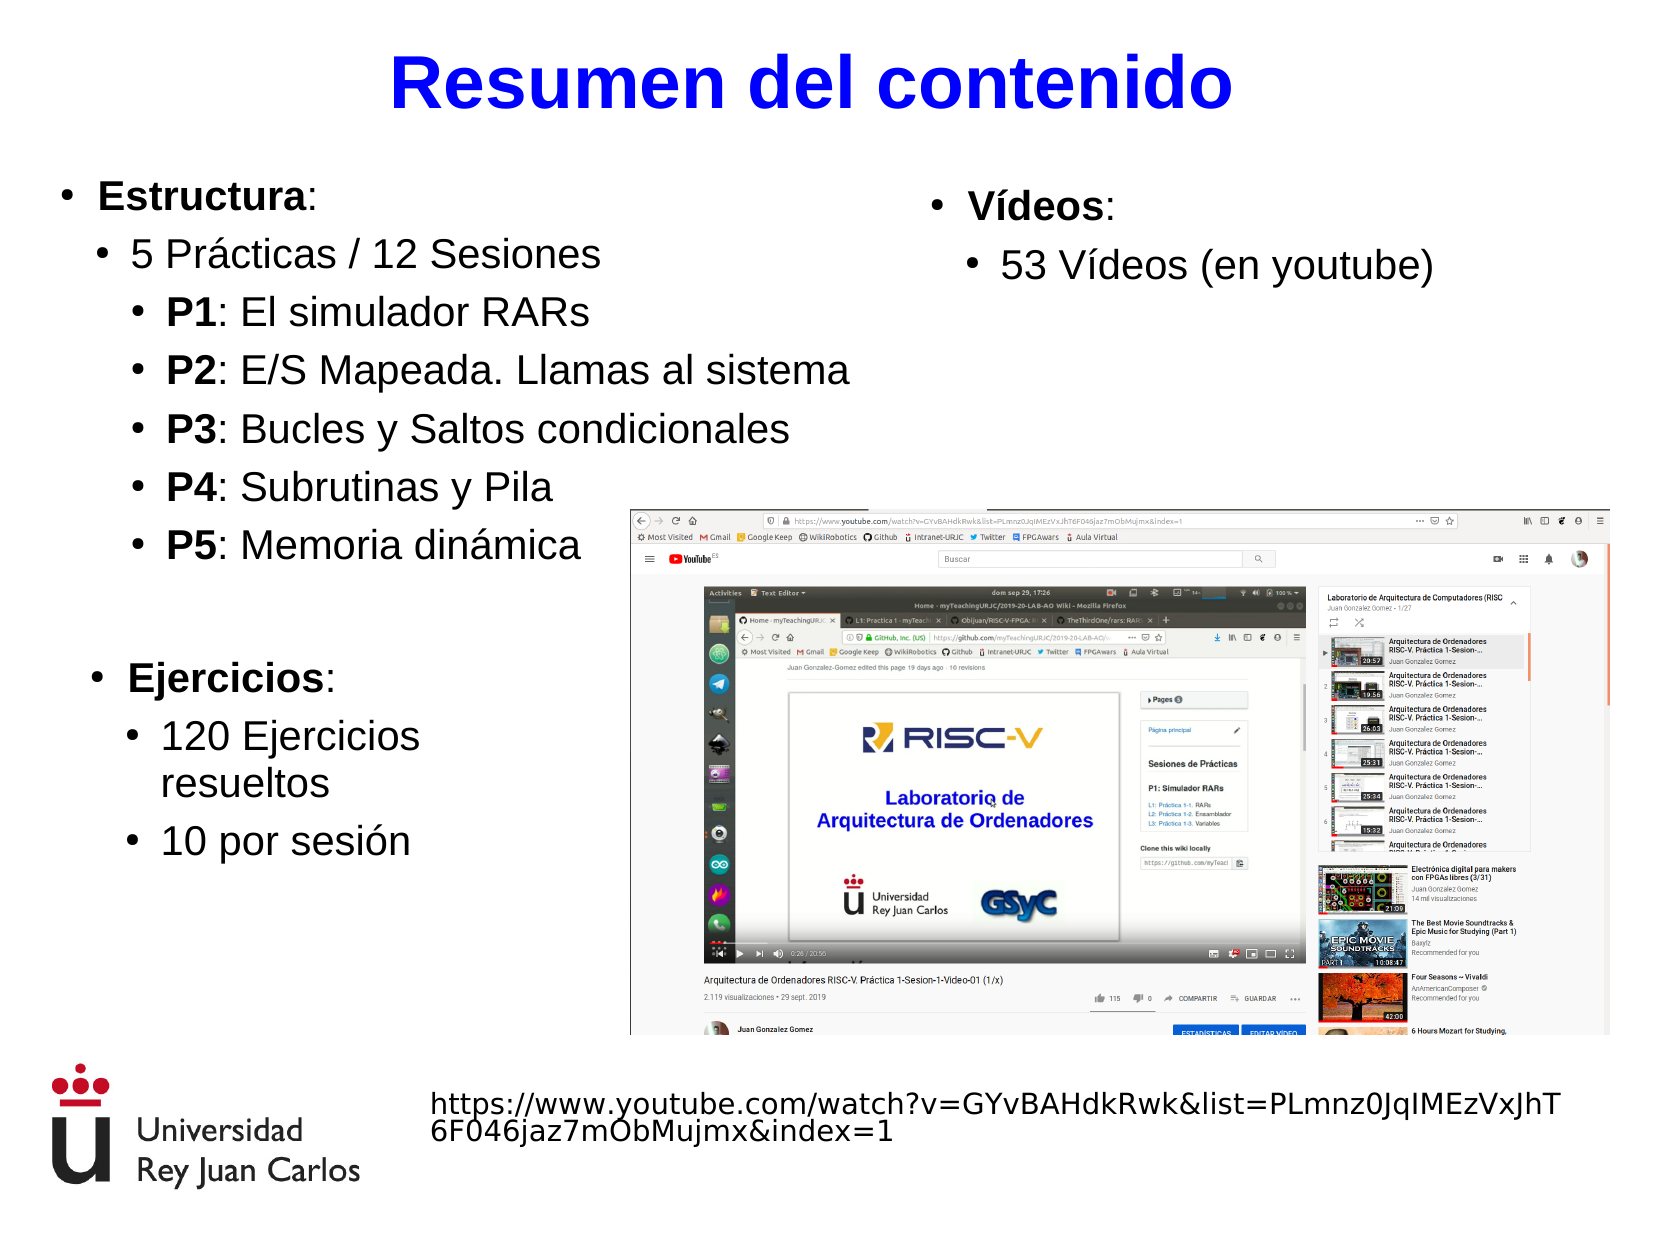

Resumen del contenido
 Estructura:
5 Prácticas / 12 Sesiones
P1: El simulador RARs
P2: E/S Mapeada. Llamas al sistema
P3: Bucles y Saltos condicionales
P4: Subrutinas y Pila
P5: Memoria dinámica
 Vídeos:
53 Vídeos (en youtube)
 Ejercicios:
120 Ejercicios resueltos
10 por sesión
https://www.youtube.com/watch?v=GYvBAHdkRwk&list=PLmnz0JqIMEzVxJhT6F046jaz7mObMujmx&index=1